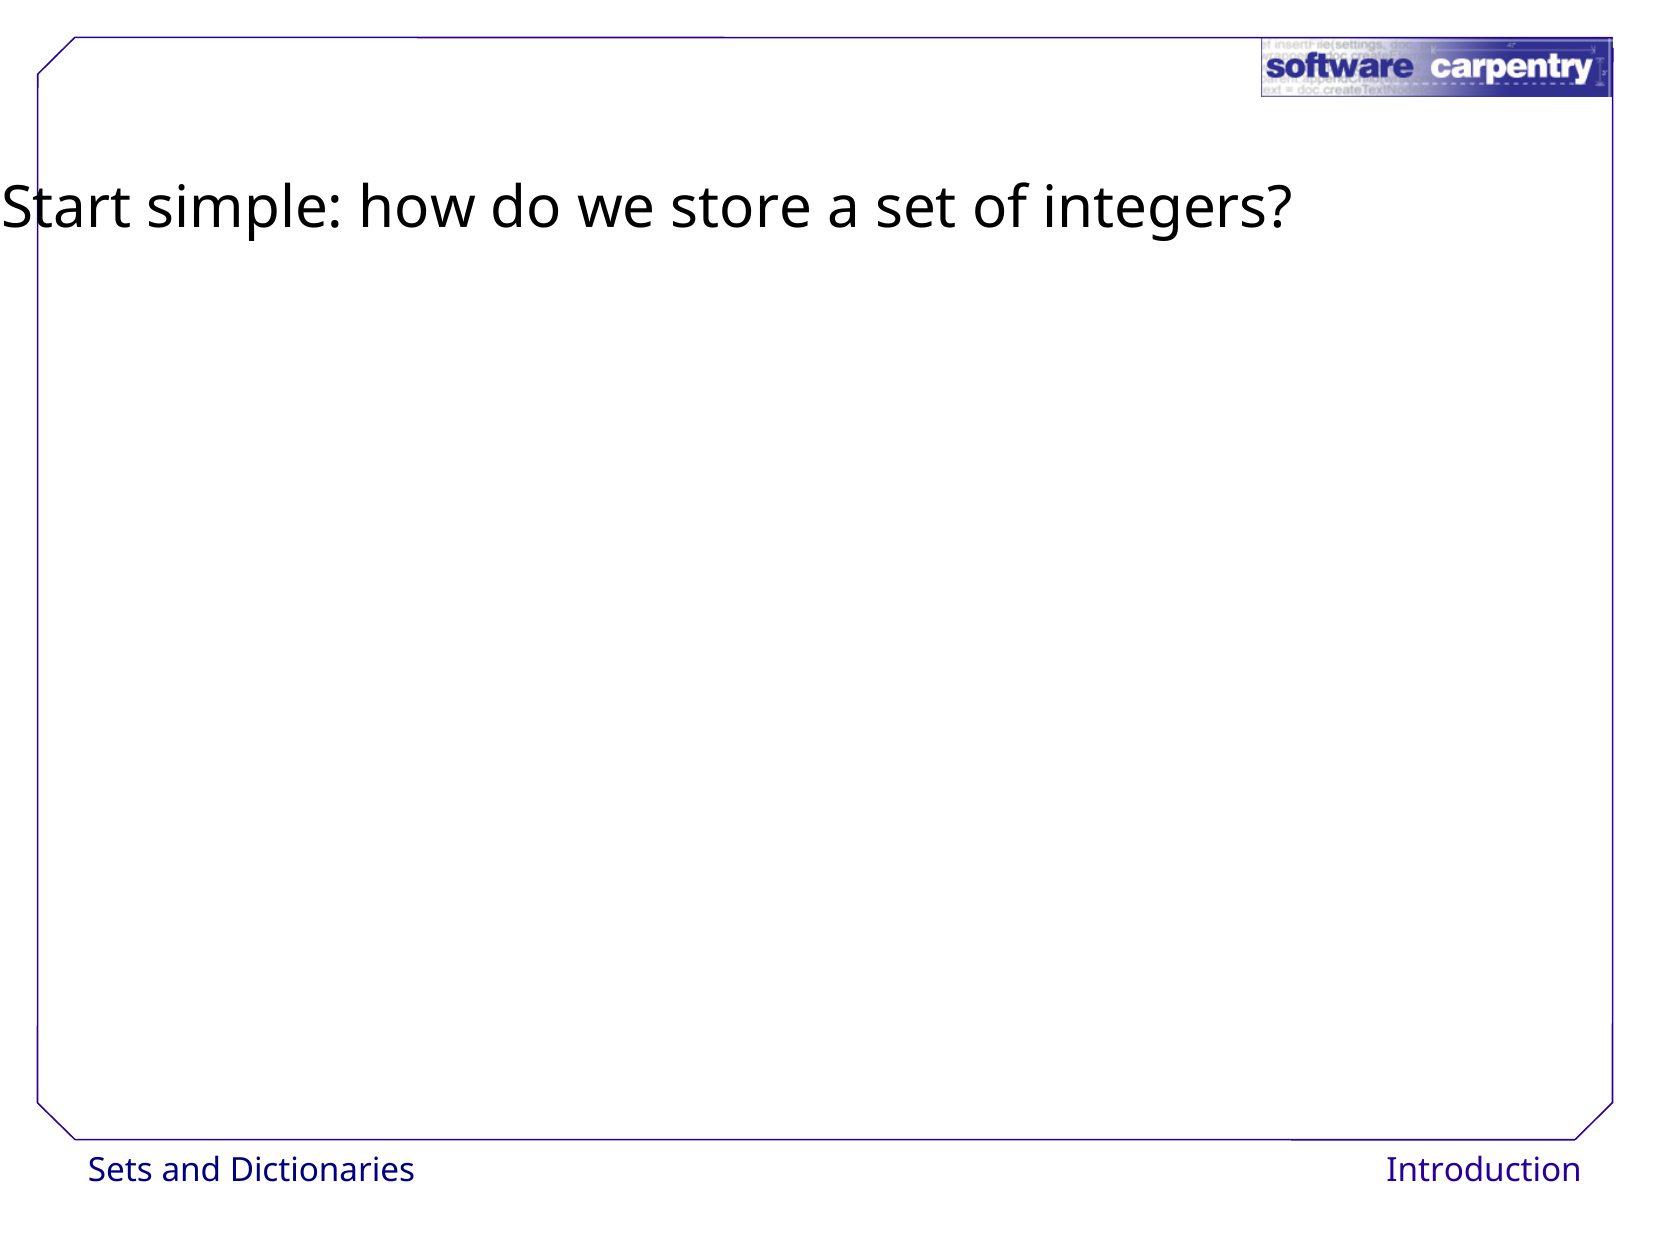

Start simple: how do we store a set of integers?